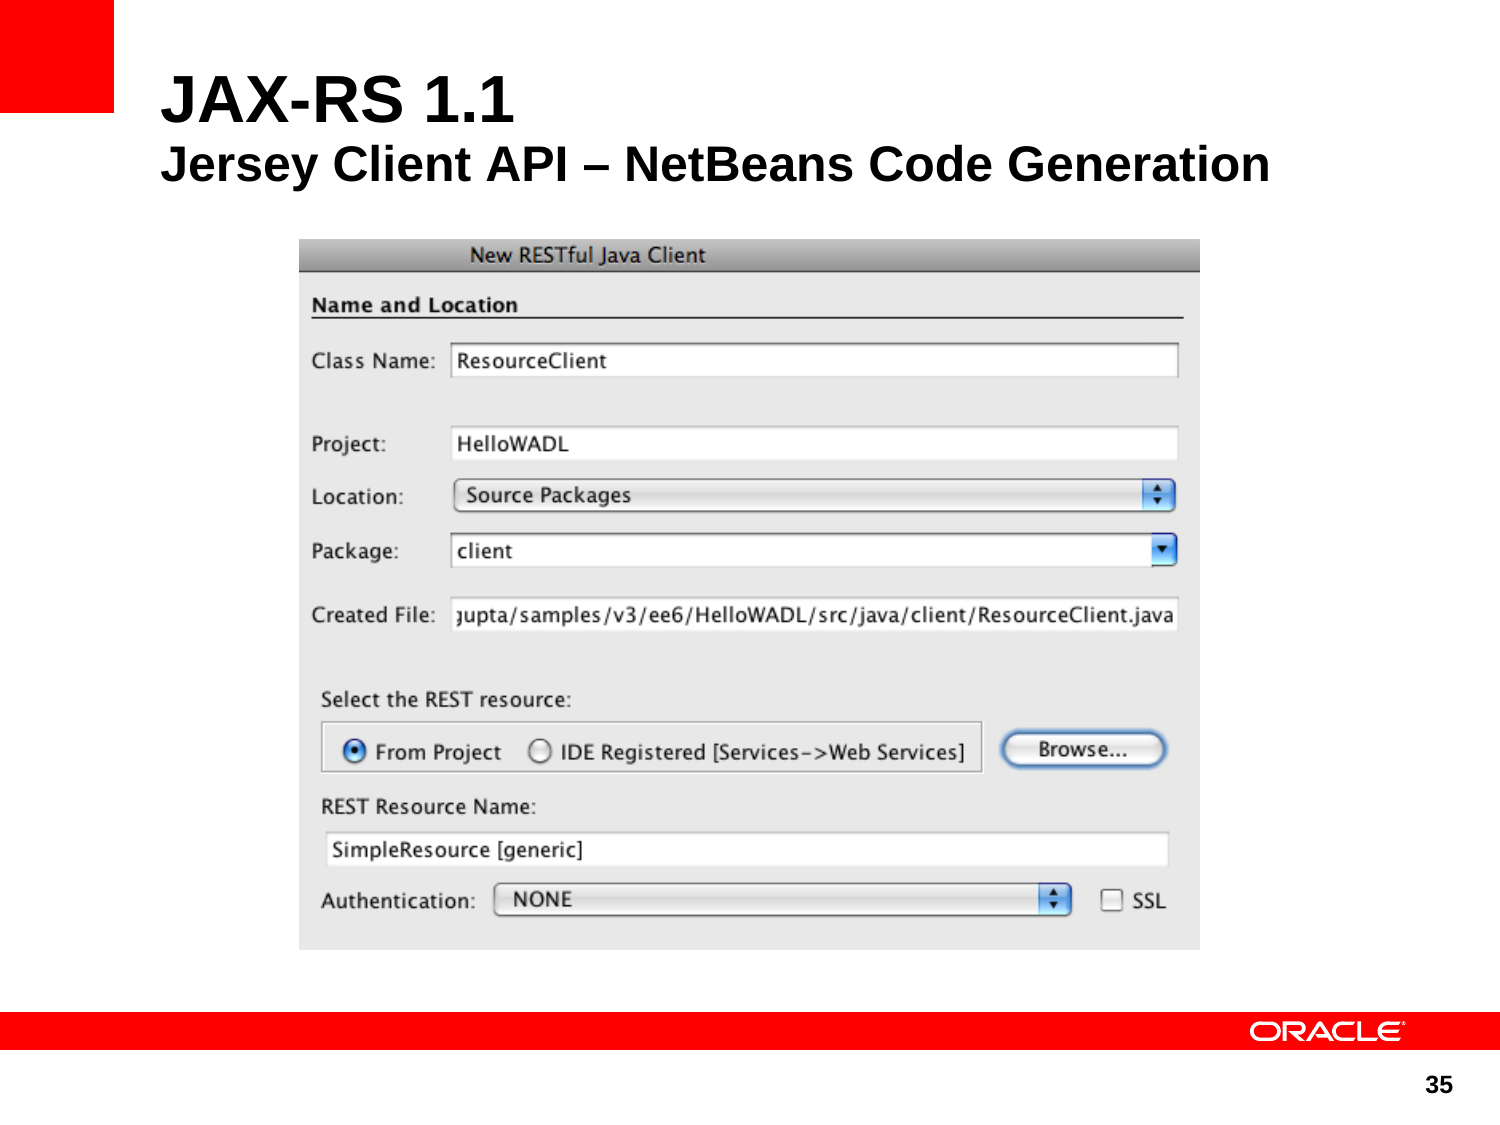

# JAX-RS 1.1 Jersey Client API – NetBeans Code Generation